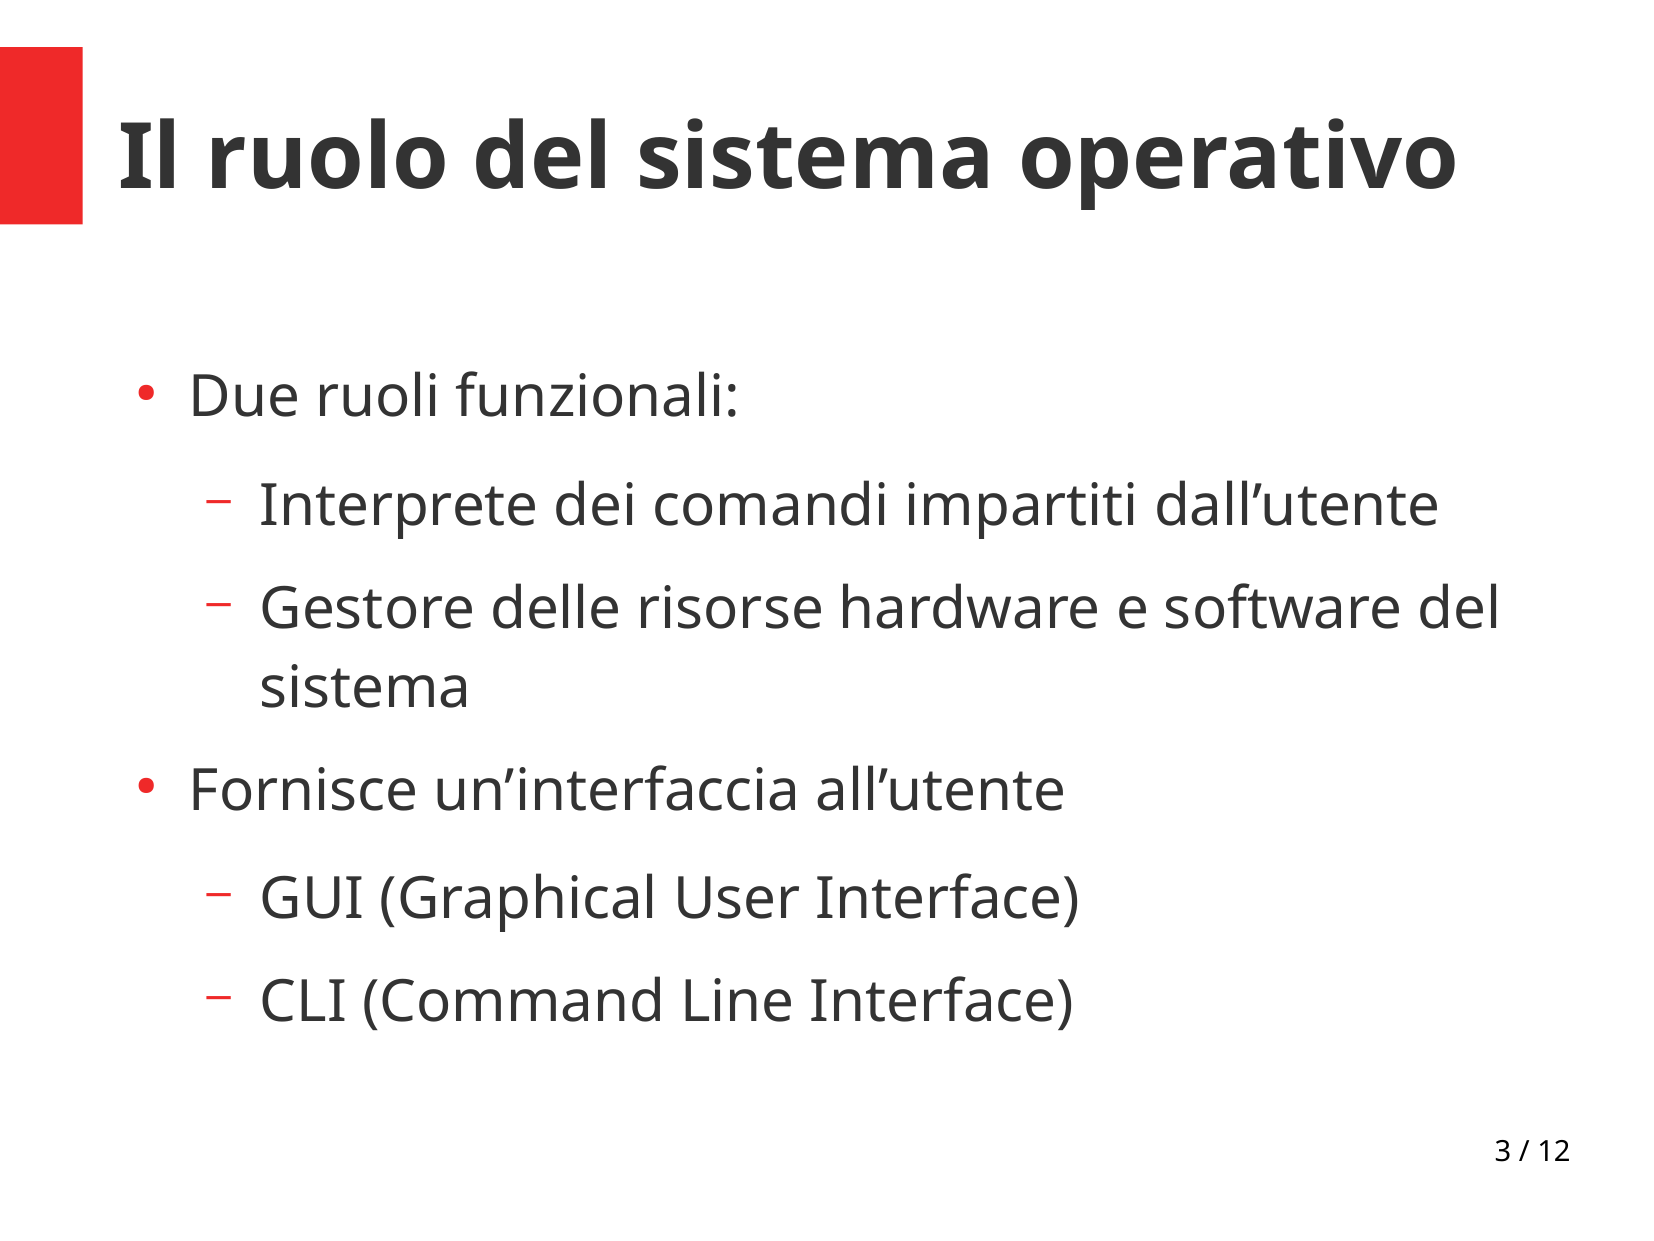

# Il ruolo del sistema operativo
Due ruoli funzionali:
Interprete dei comandi impartiti dall’utente
Gestore delle risorse hardware e software del sistema
Fornisce un’interfaccia all’utente
GUI (Graphical User Interface)
CLI (Command Line Interface)
3